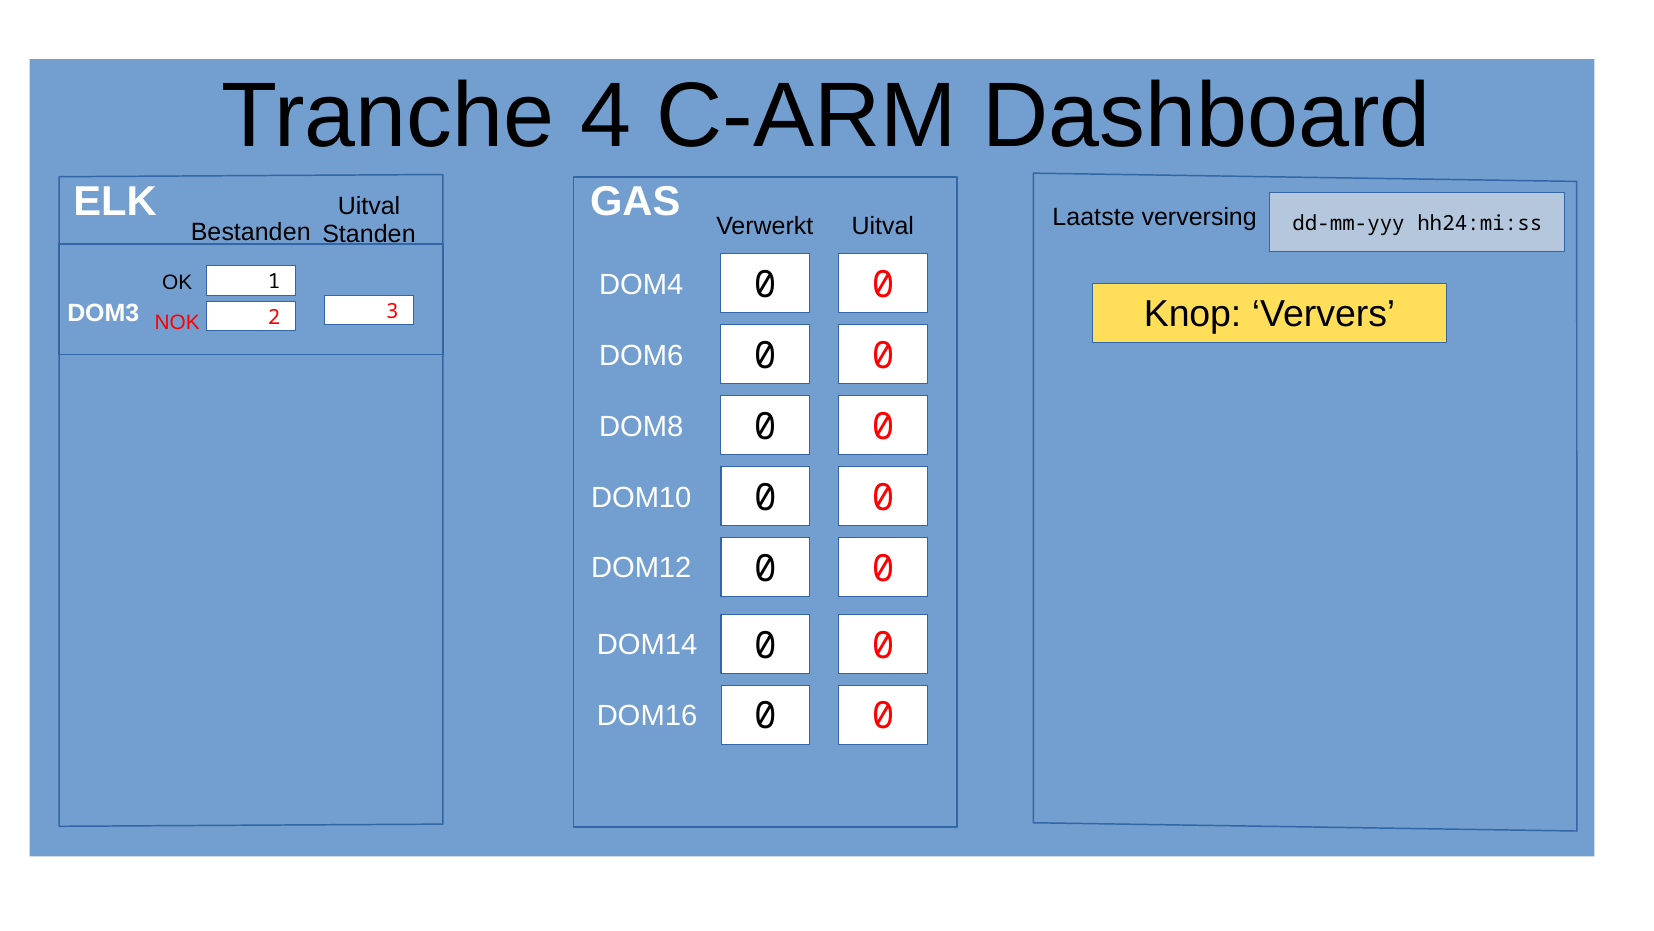

Tranche 4 C-ARM Dashboard
#
ELK
GAS
Uitval
Standen
dd-mm-yyy hh24:mi:ss
Laatste verversing
Verwerkt
Uitval
Bestanden
0
0
0
0
OK
1
DOM4
Knop: ‘Ververs’
3
DOM3
2
NOK
0
0
DOM6
0
0
DOM8
0
0
0
0
DOM10
0
0
0
0
DOM12
0
0
0
0
DOM14
0
0
0
0
DOM16